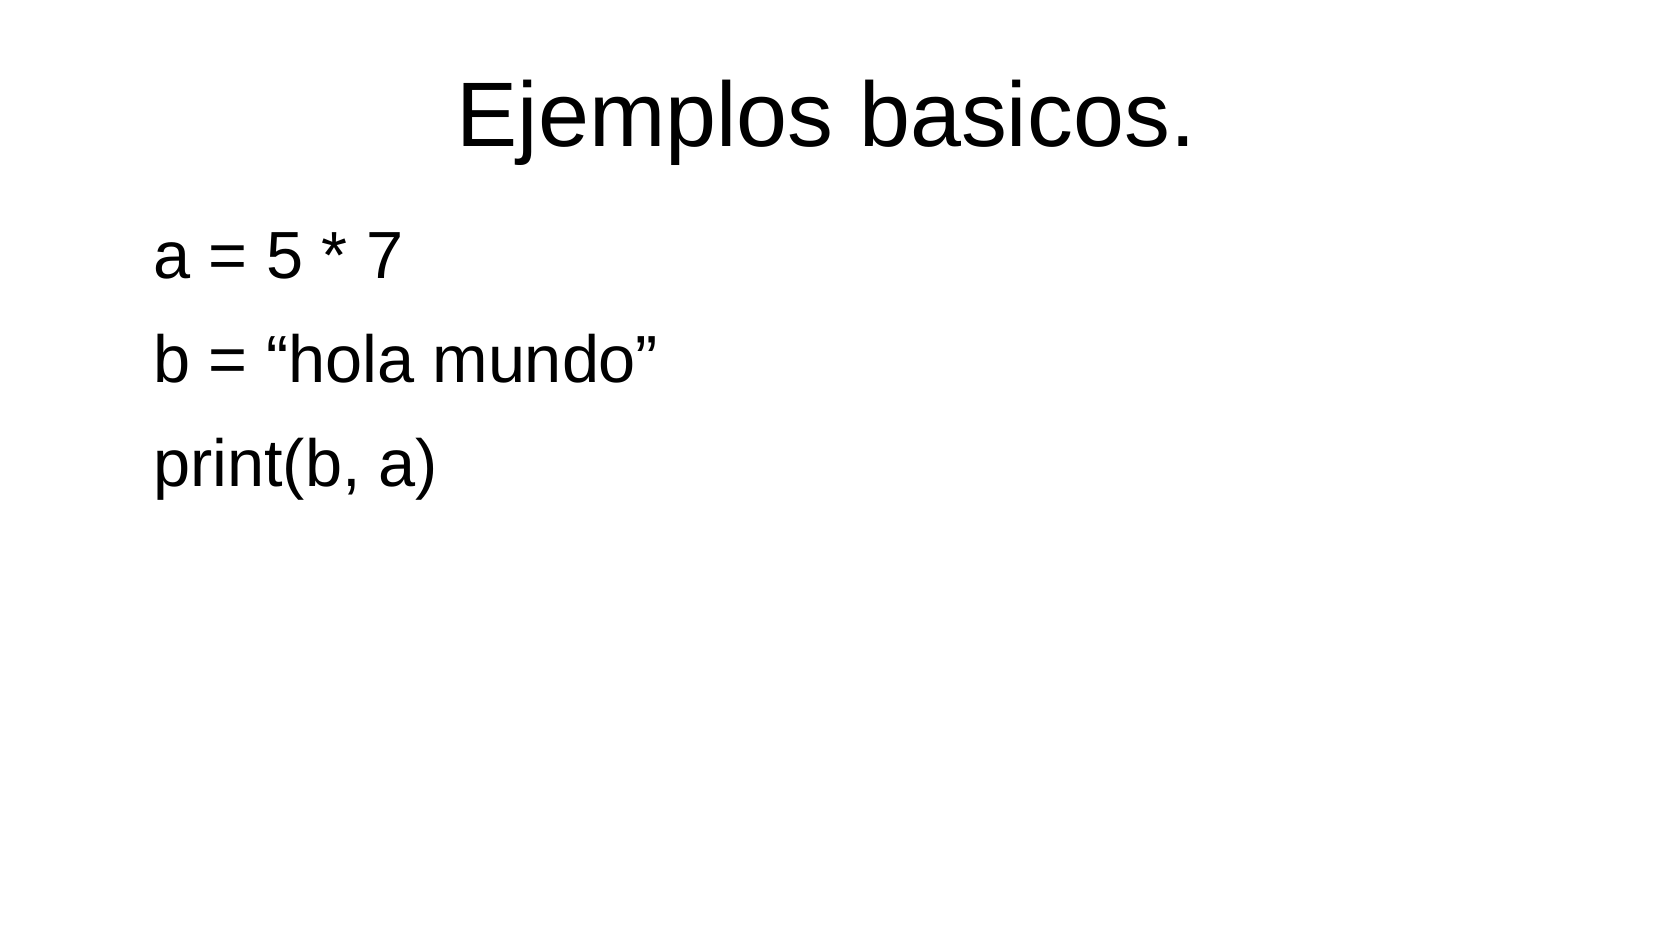

# Ejemplos basicos.
a = 5 * 7
b = “hola mundo”
print(b, a)